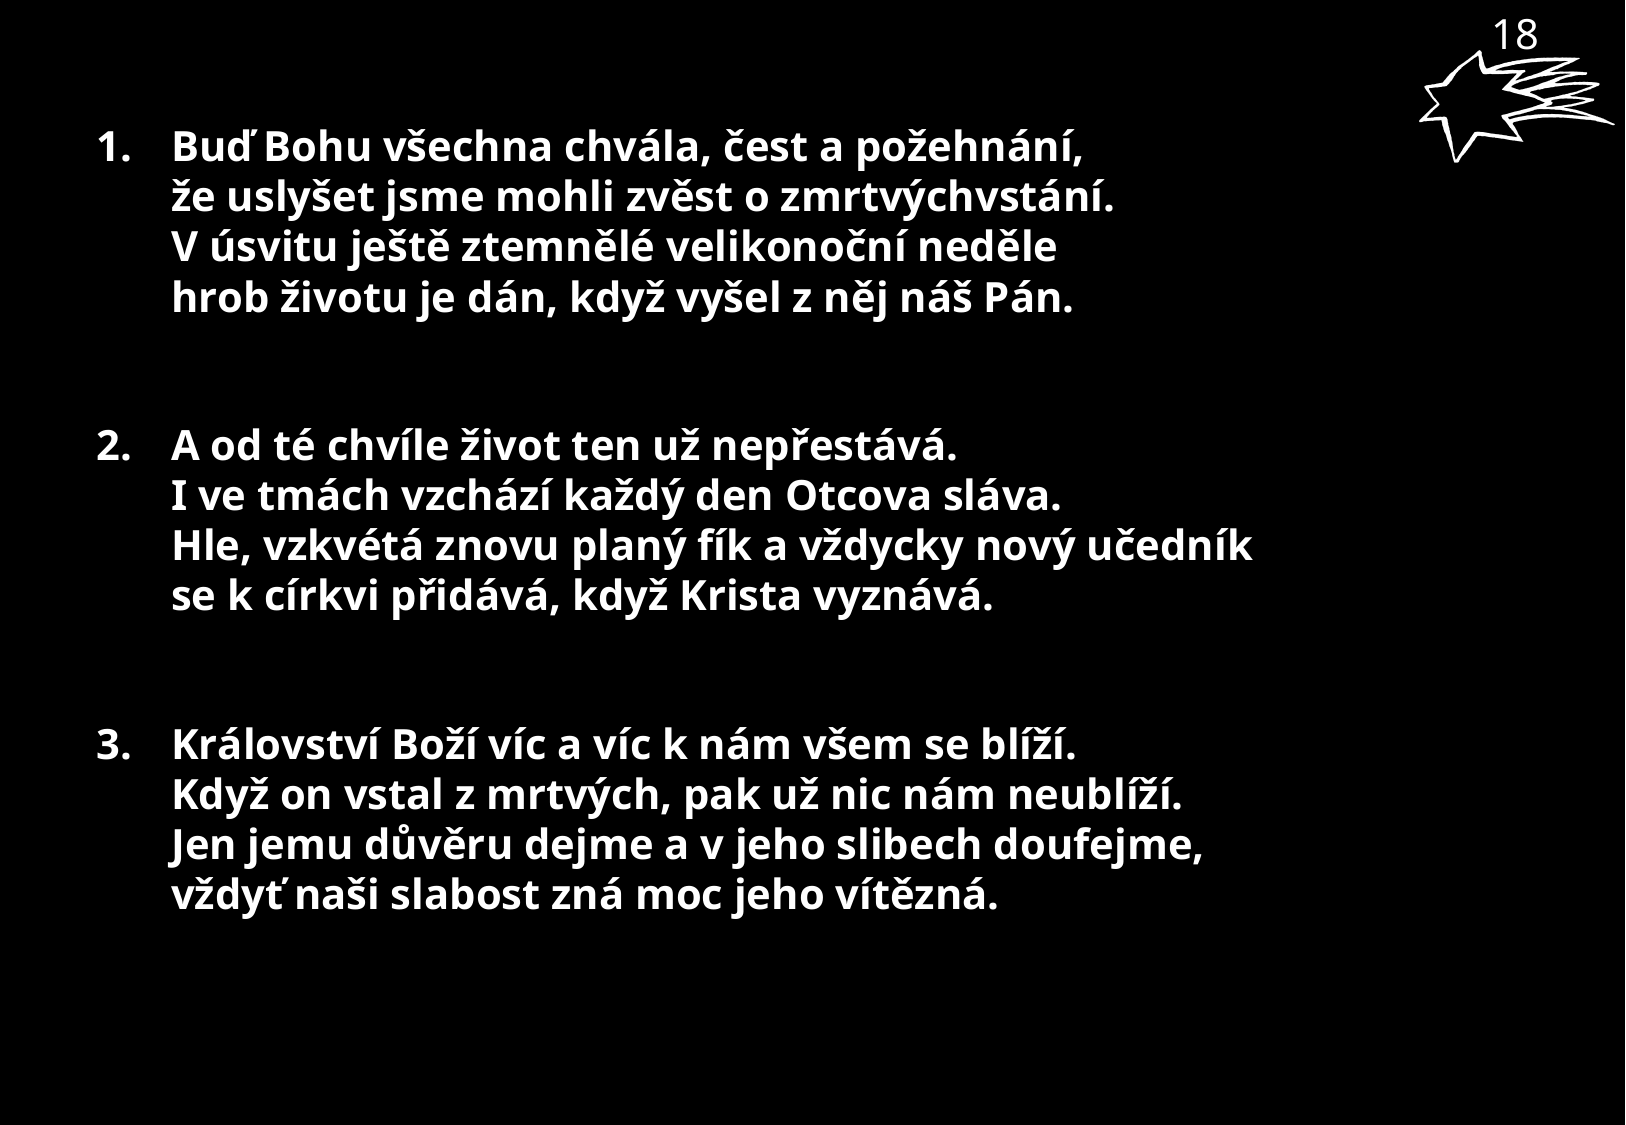

18
# Buď Bohu všechna chvála, čest a požehnání, že uslyšet jsme mohli zvěst o zmrtvýchvstání. V úsvitu ještě ztemnělé velikonoční neděle hrob životu je dán, když vyšel z něj náš Pán.
A od té chvíle život ten už nepřestává.
I ve tmách vzchází každý den Otcova sláva.
Hle, vzkvétá znovu planý fík a vždycky nový učedník
se k církvi přidává, když Krista vyznává.
Království Boží víc a víc k nám všem se blíží.
Když on vstal z mrtvých, pak už nic nám neublíží.
Jen jemu důvěru dejme a v jeho slibech doufejme,
vždyť naši slabost zná moc jeho vítězná.